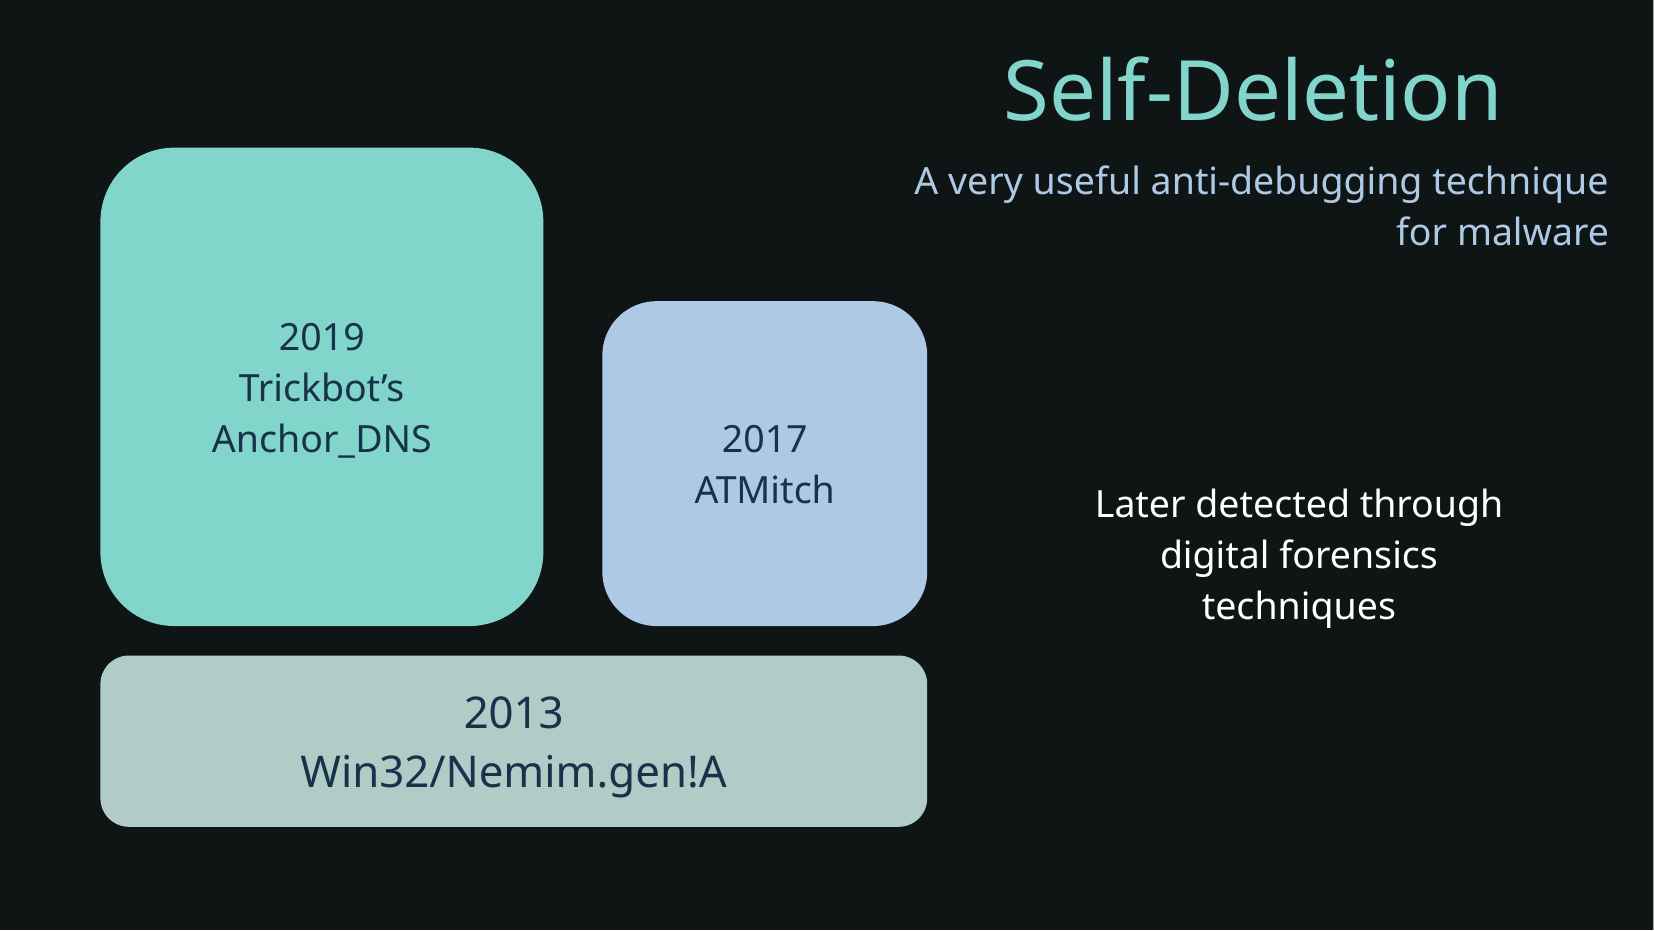

# Self-Deletion
A very useful anti-debugging technique
for malware
2019
Trickbot’s Anchor_DNS
2017
ATMitch
Later detected through digital forensics techniques
2013
Win32/Nemim.gen!A